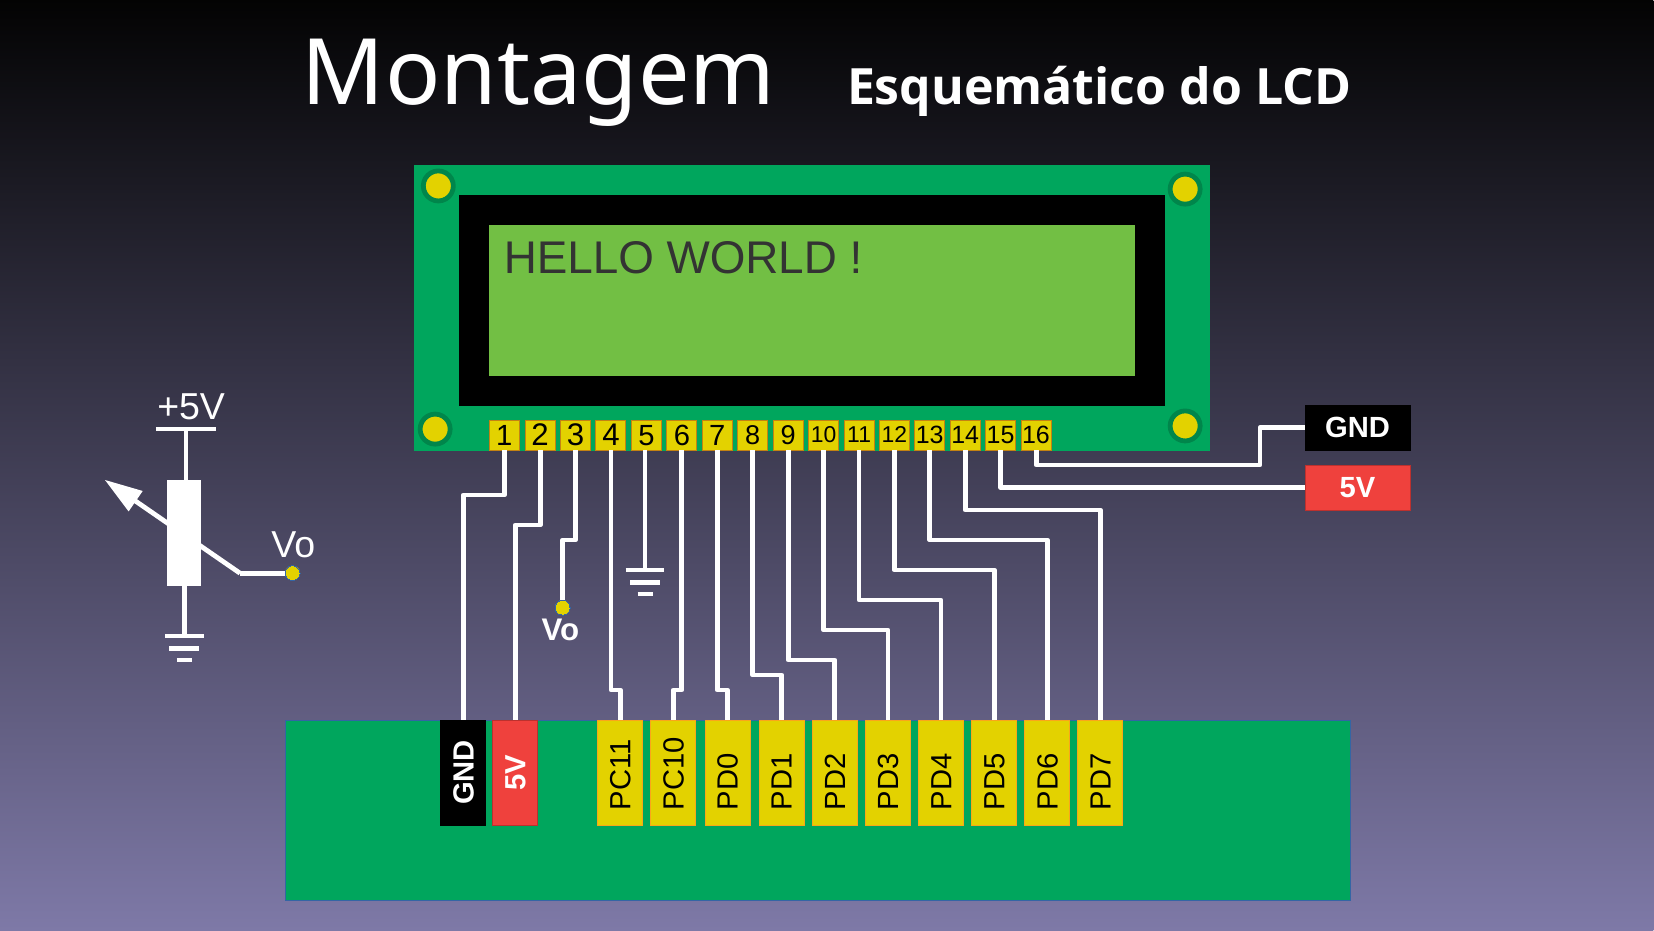

# Montagem Esquemático do LCD
HELLO WORLD !
+5V
GND
1
2
3
4
5
6
7
8
9
10
11
12
13
14
15
16
5V
Vo
Vo
GND
5V
PC11
PC10
PD0
PD1
PD2
PD3
PD4
PD5
PD6
PD7